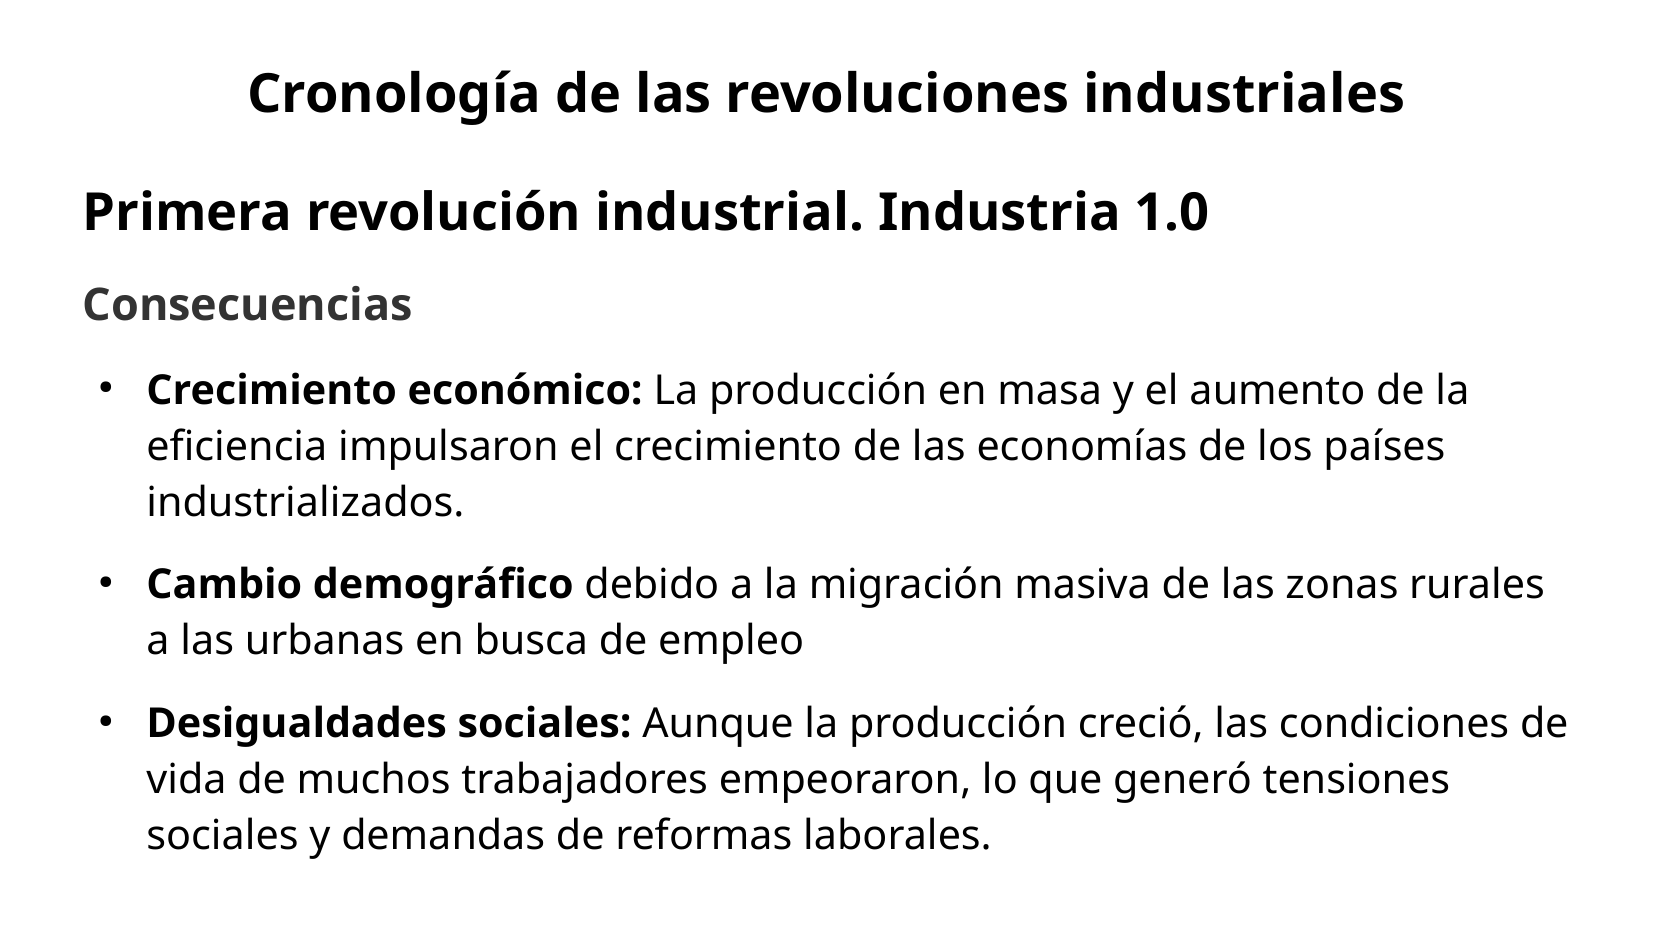

# Cronología de las revoluciones industriales
Primera revolución industrial. Industria 1.0
Consecuencias
Crecimiento económico: La producción en masa y el aumento de la eficiencia impulsaron el crecimiento de las economías de los países industrializados.
Cambio demográfico debido a la migración masiva de las zonas rurales a las urbanas en busca de empleo
Desigualdades sociales: Aunque la producción creció, las condiciones de vida de muchos trabajadores empeoraron, lo que generó tensiones sociales y demandas de reformas laborales.